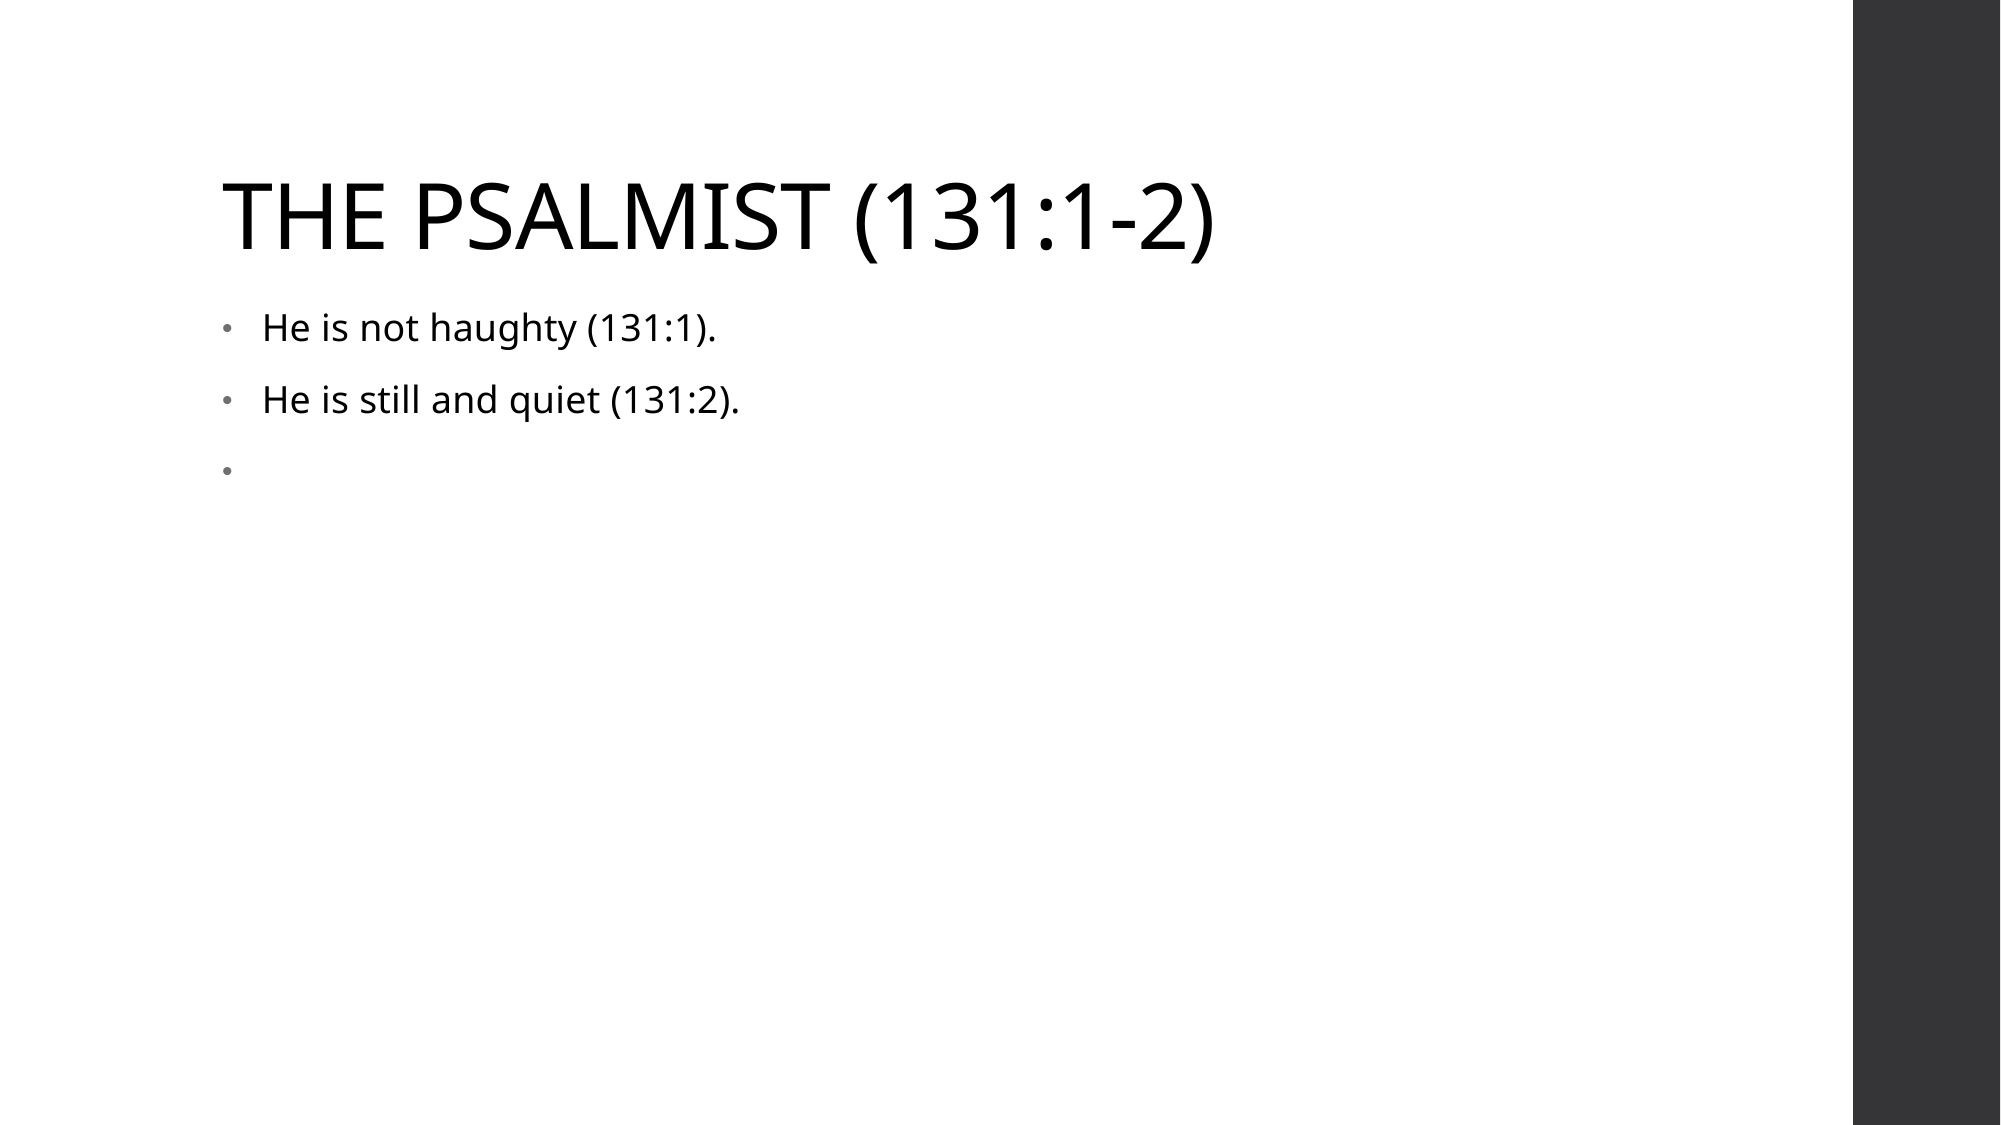

# THE PSALMIST (131:1-2)
 He is not haughty (131:1).
 He is still and quiet (131:2).